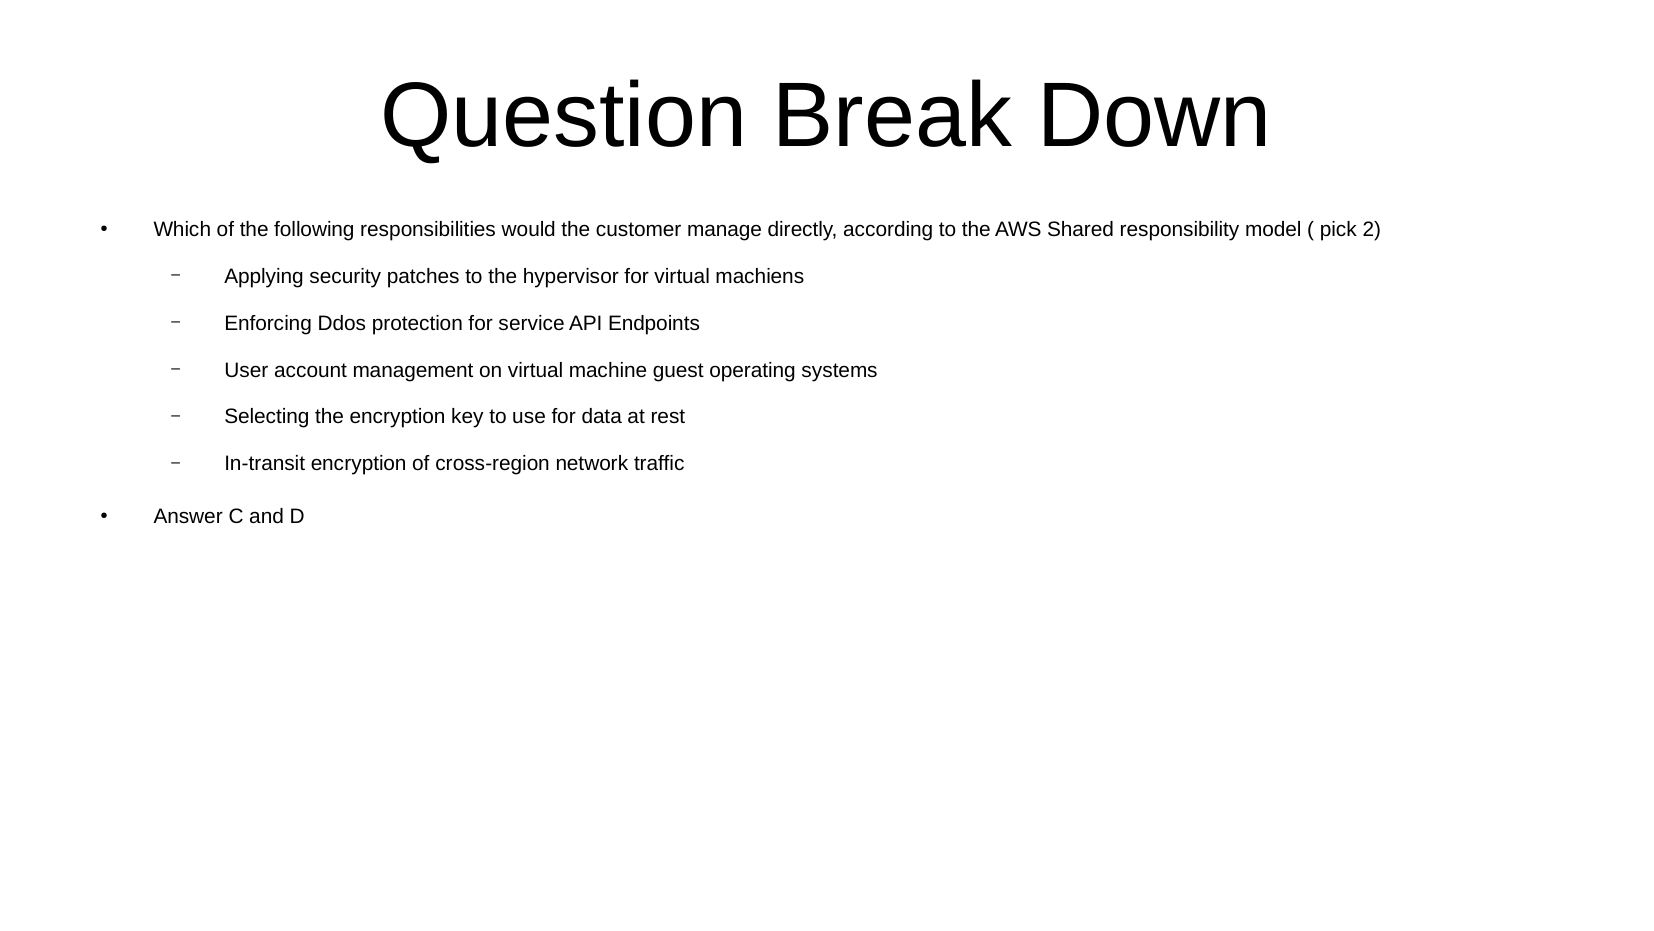

# Question Break Down
Which of the following responsibilities would the customer manage directly, according to the AWS Shared responsibility model ( pick 2)
Applying security patches to the hypervisor for virtual machiens
Enforcing Ddos protection for service API Endpoints
User account management on virtual machine guest operating systems
Selecting the encryption key to use for data at rest
In-transit encryption of cross-region network traffic
Answer C and D